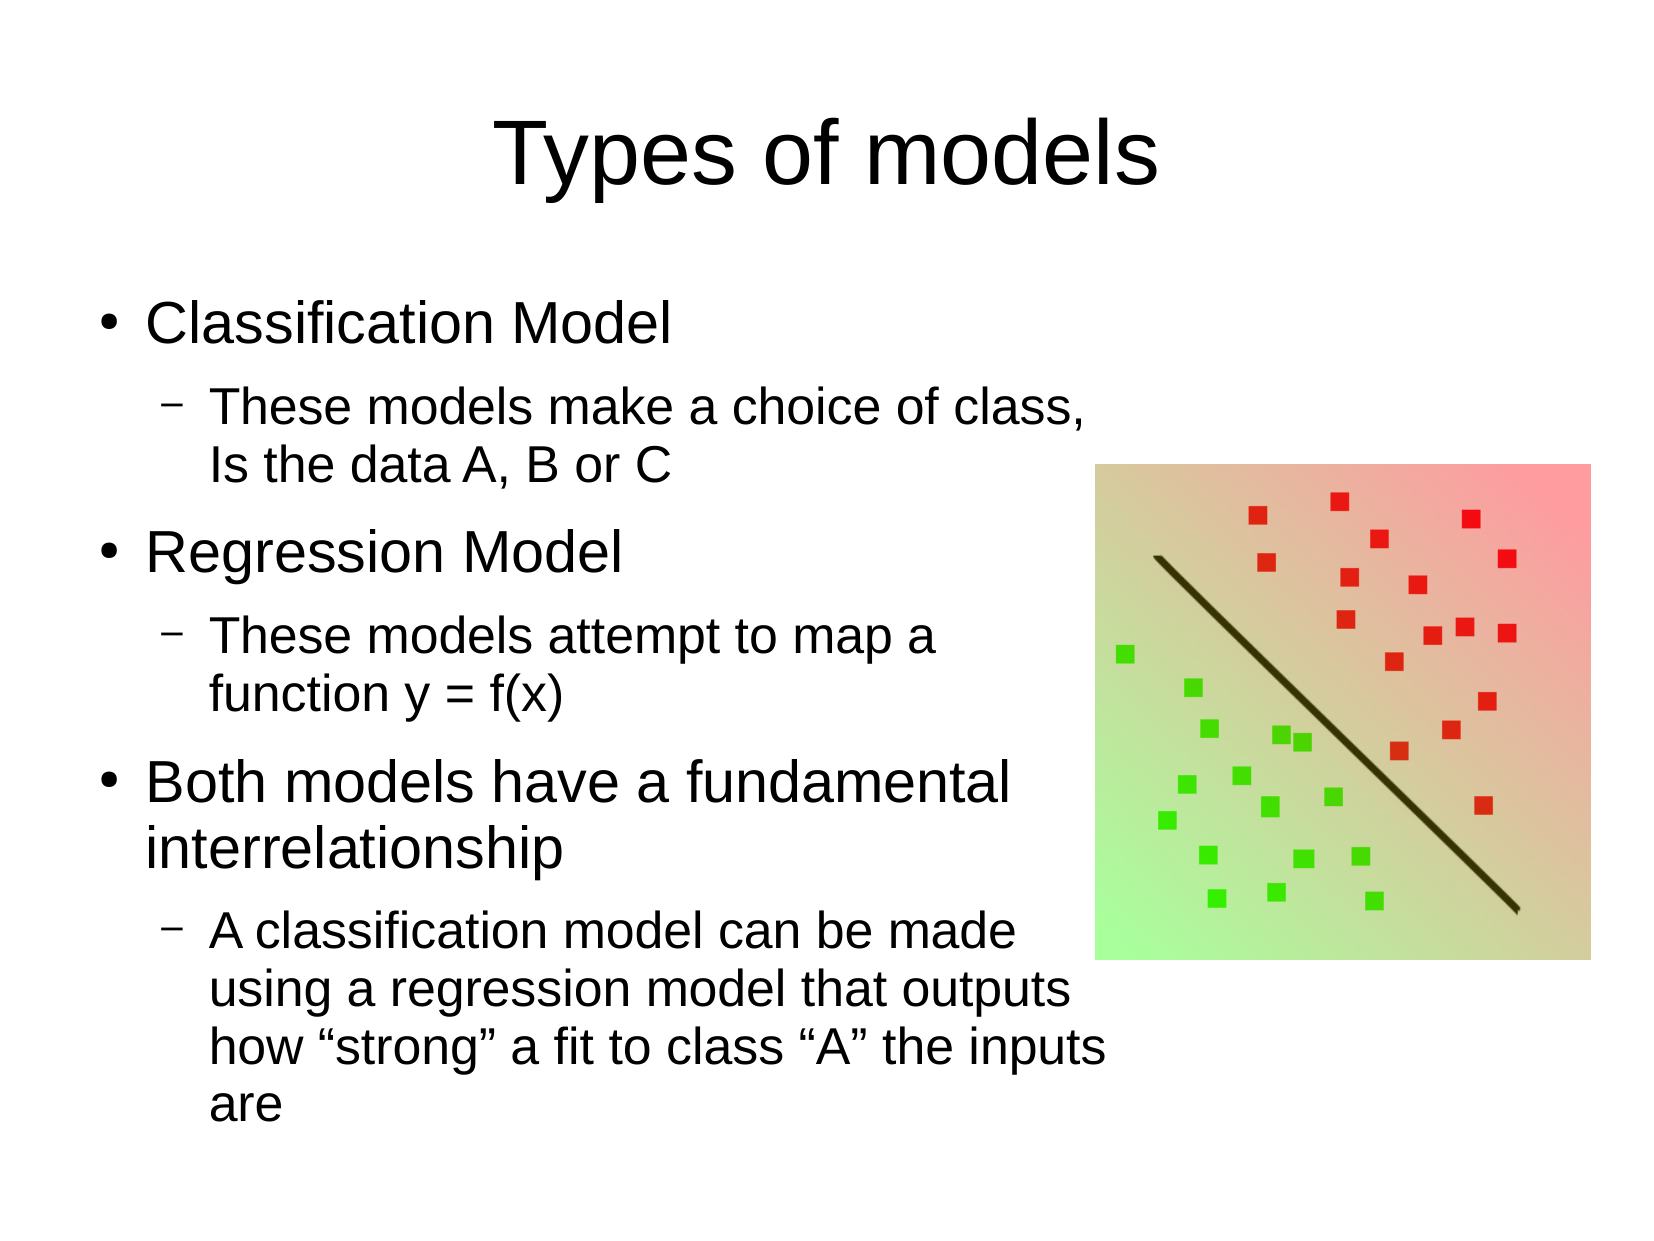

# Types of models
Classification Model
These models make a choice of class, Is the data A, B or C
Regression Model
These models attempt to map a function y = f(x)
Both models have a fundamental interrelationship
A classification model can be made using a regression model that outputs how “strong” a fit to class “A” the inputs are